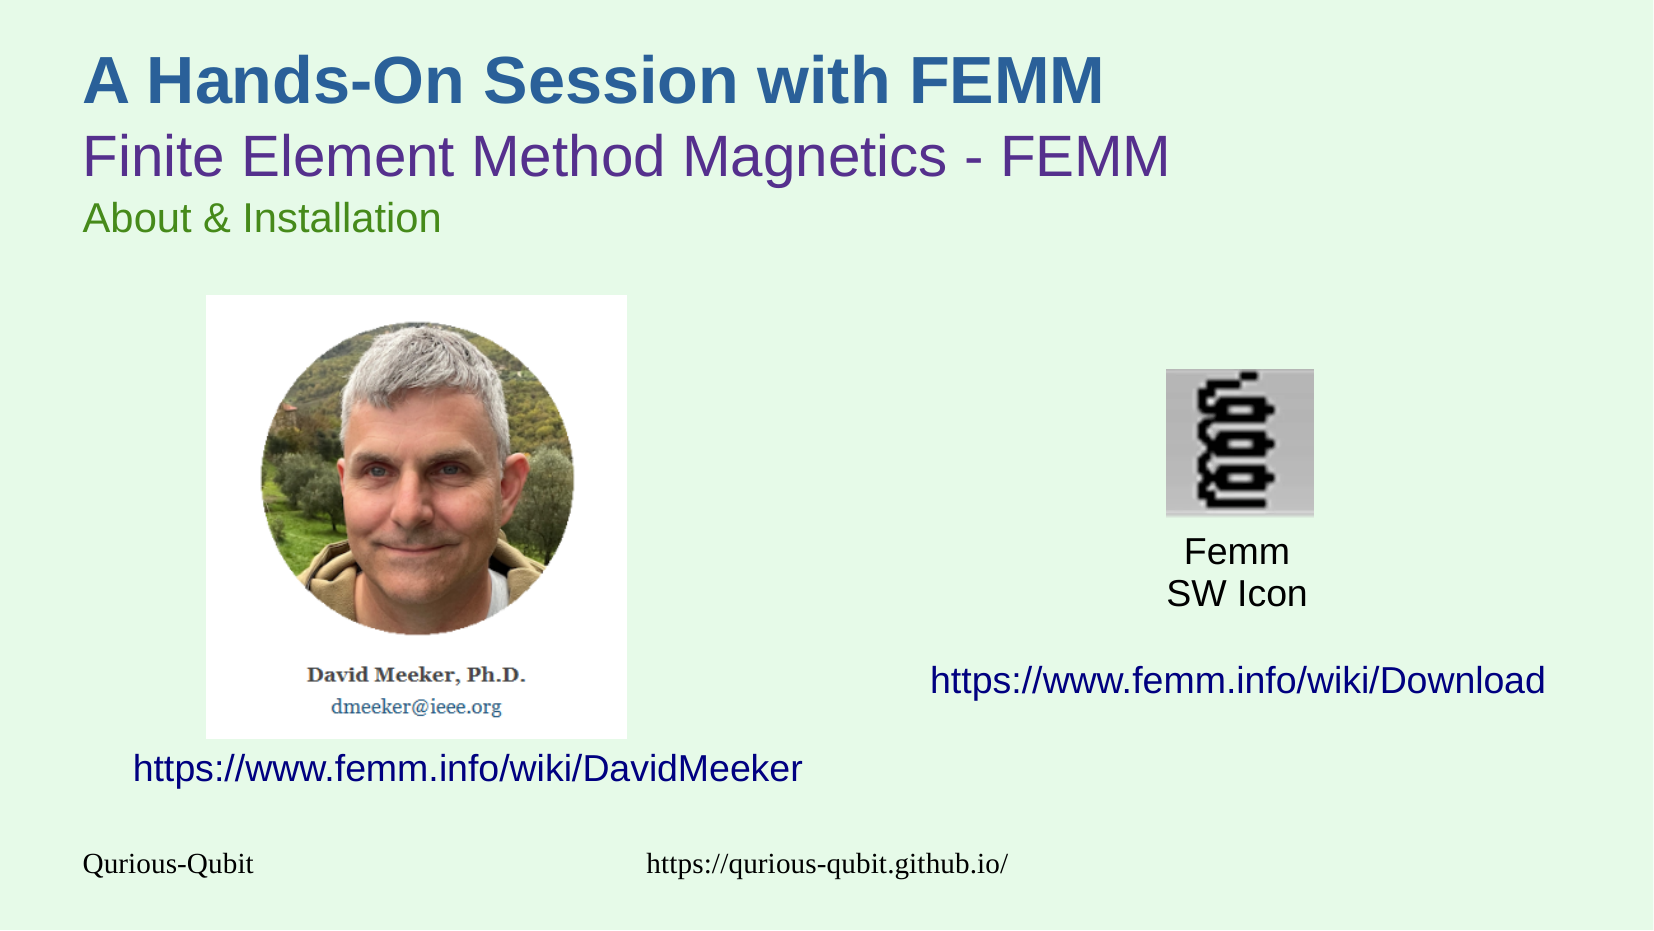

# A Hands-On Session with FEMM
Finite Element Method Magnetics - FEMM
About & Installation
Femm SW Icon
https://www.femm.info/wiki/Download
https://www.femm.info/wiki/DavidMeeker
Qurious-Qubit
https://qurious-qubit.github.io/